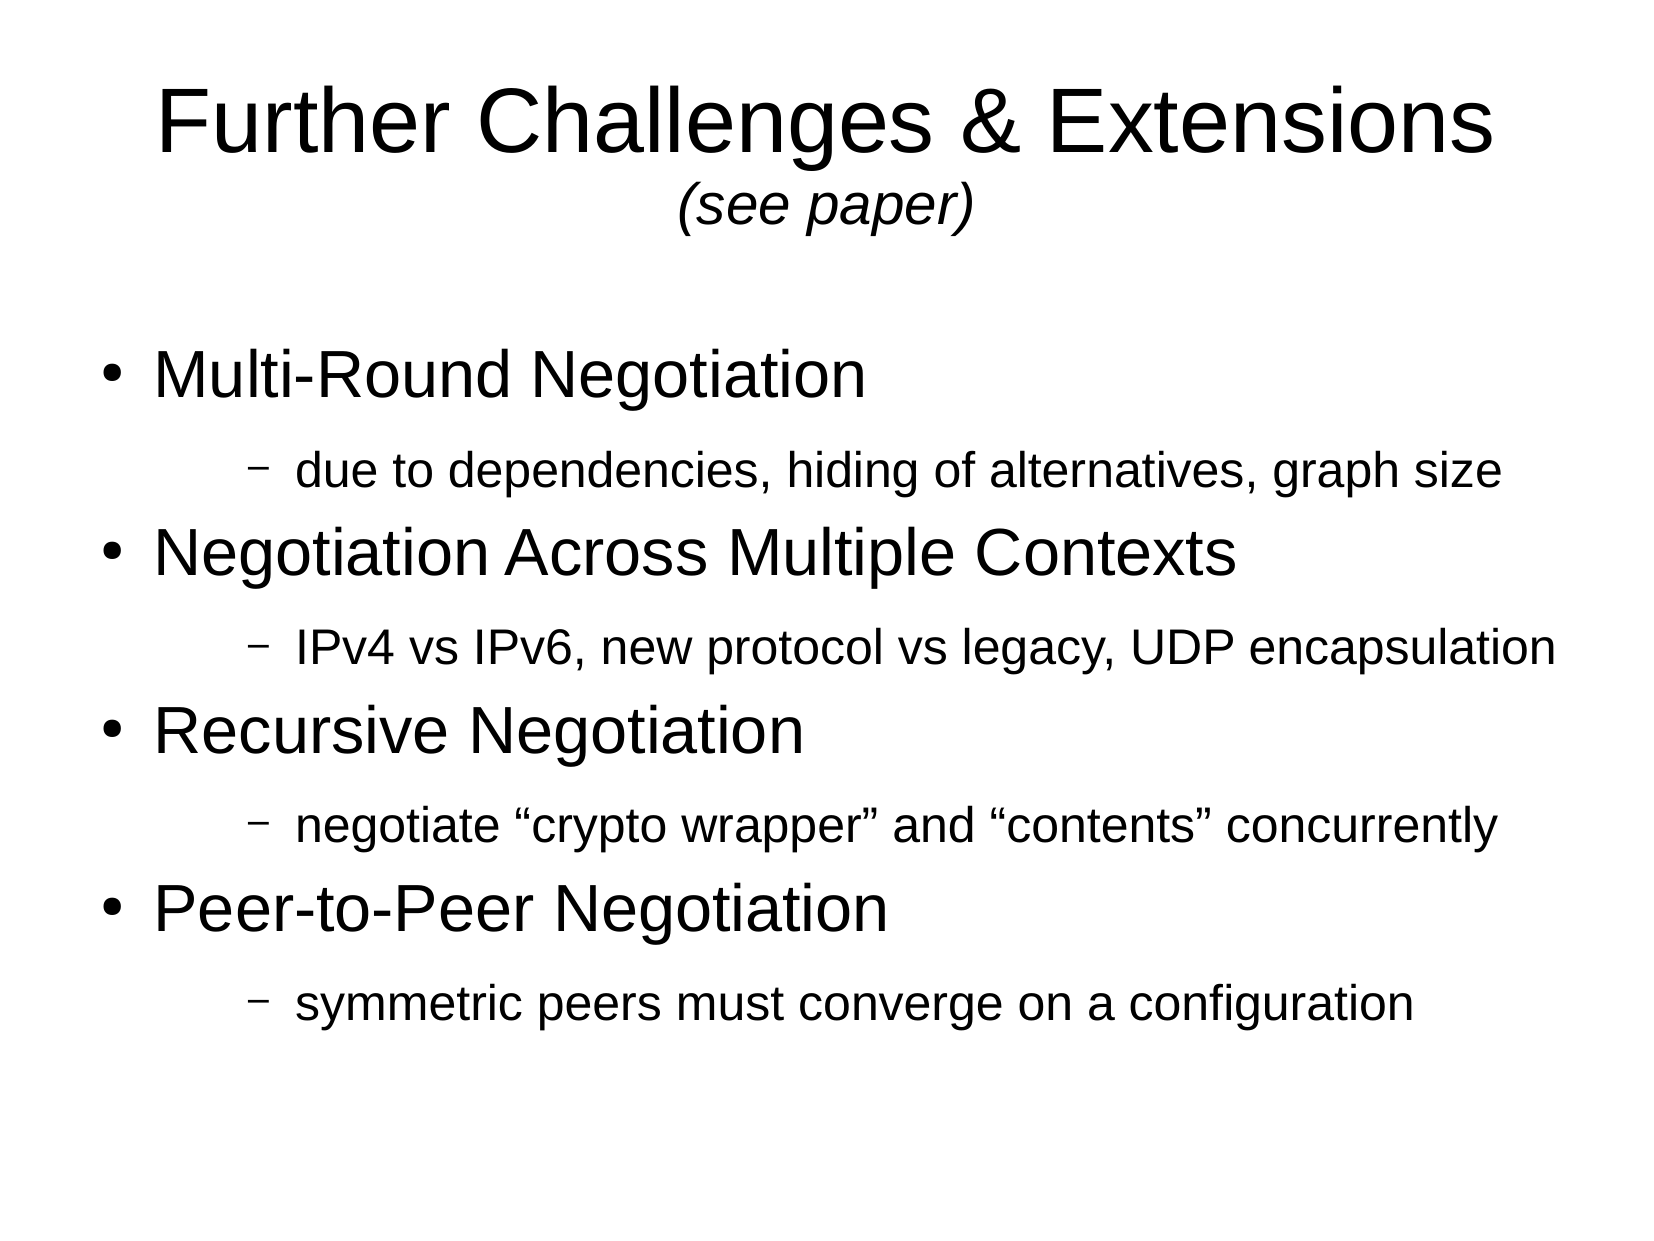

# Further Challenges & Extensions (see paper)
Multi-Round Negotiation
due to dependencies, hiding of alternatives, graph size
Negotiation Across Multiple Contexts
IPv4 vs IPv6, new protocol vs legacy, UDP encapsulation
Recursive Negotiation
negotiate “crypto wrapper” and “contents” concurrently
Peer-to-Peer Negotiation
symmetric peers must converge on a configuration